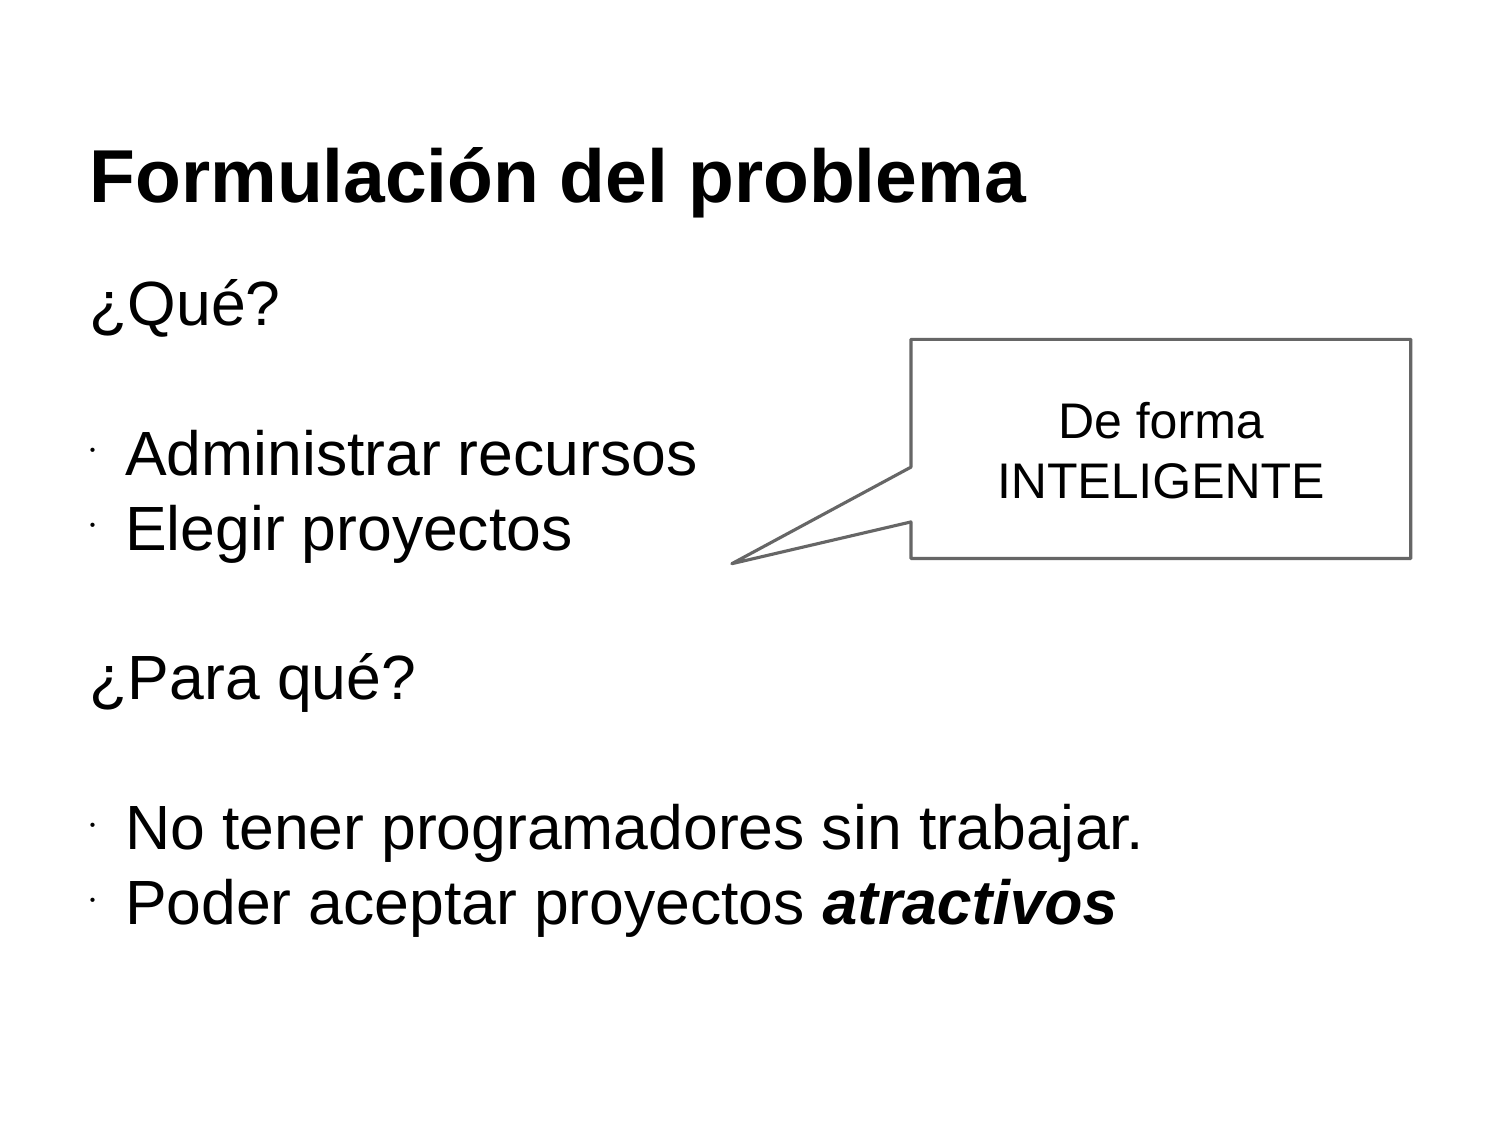

Formulación del problema
¿Qué?
Administrar recursos
Elegir proyectos
¿Para qué?
No tener programadores sin trabajar.
Poder aceptar proyectos atractivos
De forma INTELIGENTE